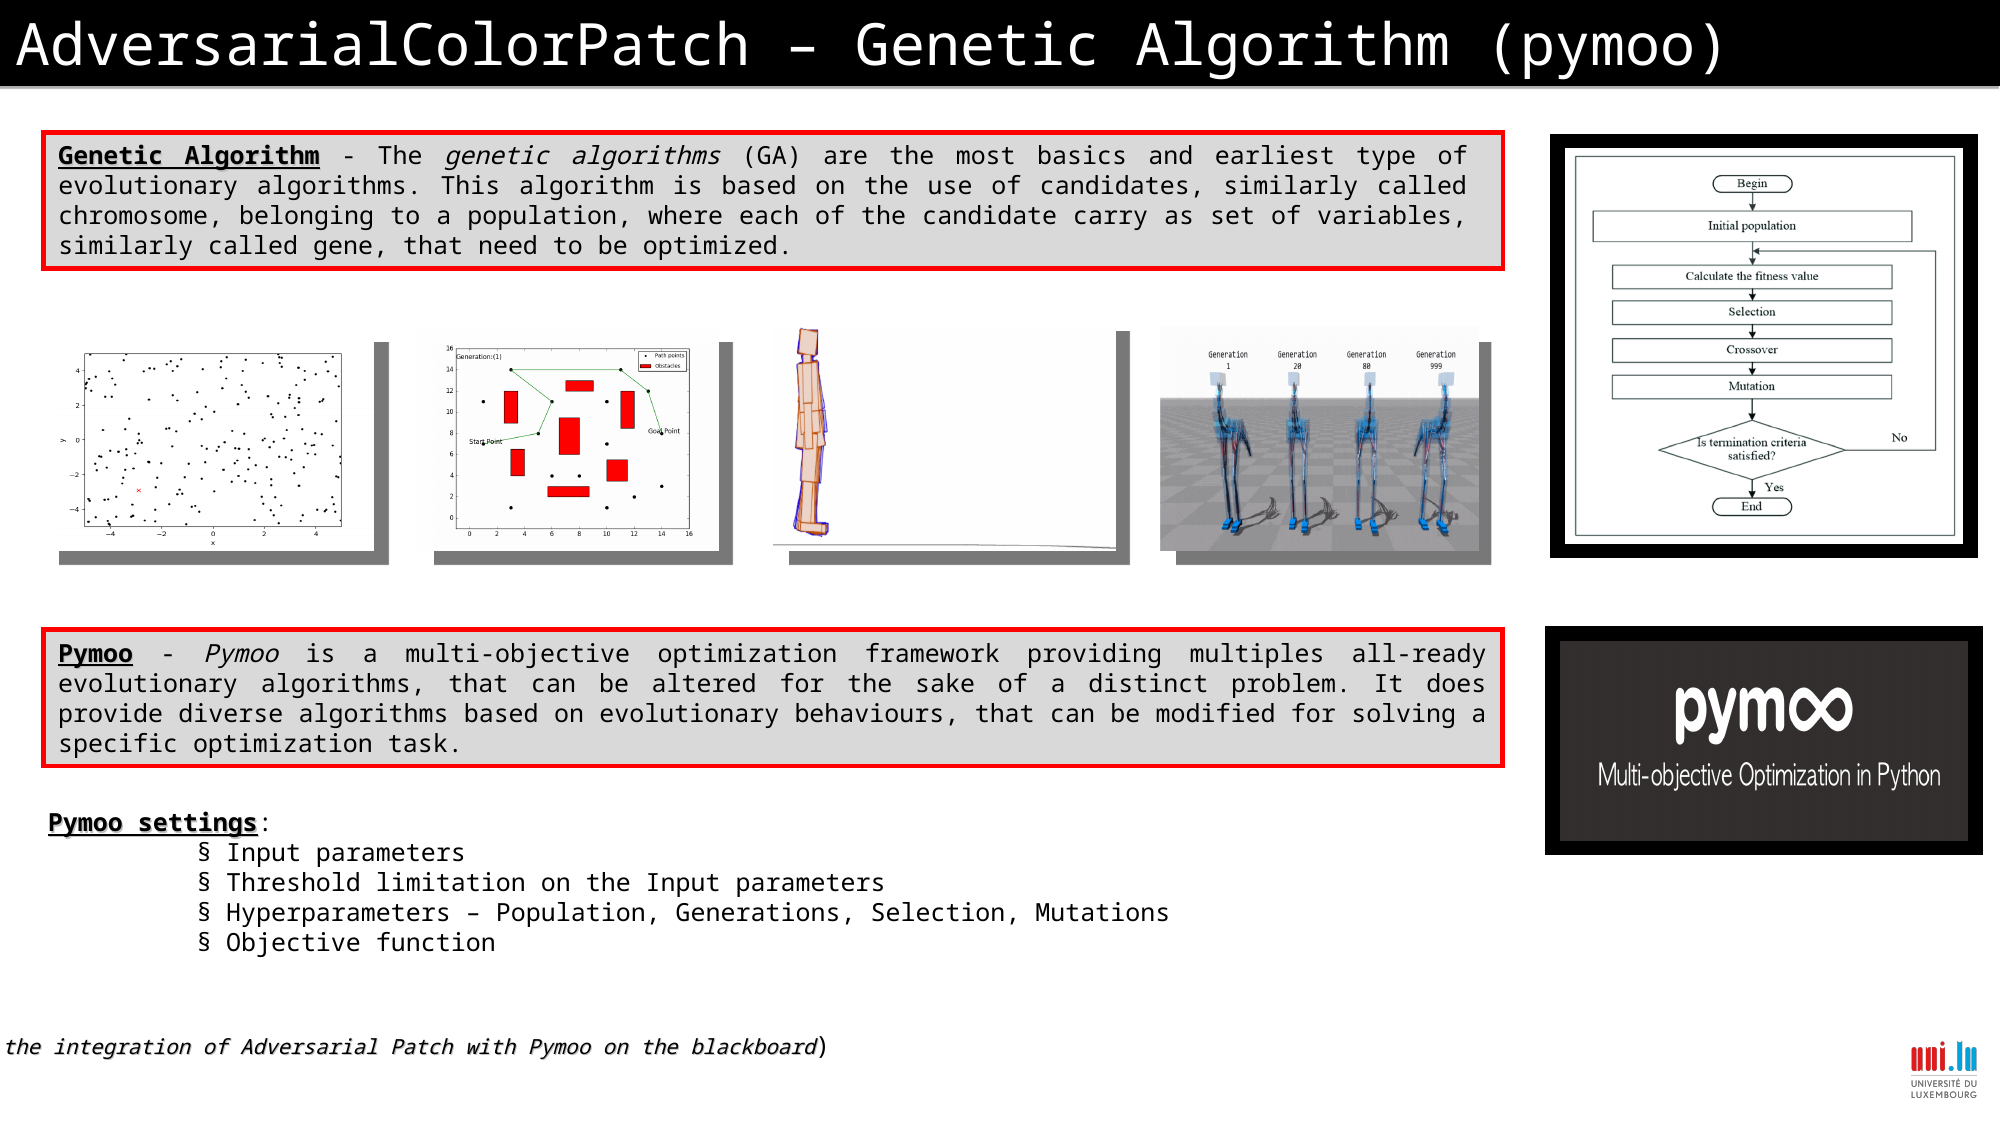

AdversarialColorPatch – Genetic Algorithm (pymoo)
Genetic Algorithm - The genetic algorithms (GA) are the most basics and earliest type of evolutionary algorithms. This algorithm is based on the use of candidates, similarly called chromosome, belonging to a population, where each of the candidate carry as set of variables, similarly called gene, that need to be optimized.
Pymoo - Pymoo is a multi-objective optimization framework providing multiples all-ready evolutionary algorithms, that can be altered for the sake of a distinct problem. It does provide diverse algorithms based on evolutionary behaviours, that can be modified for solving a specific optimization task.
Pymoo settings:
Input parameters
Threshold limitation on the Input parameters
Hyperparameters – Population, Generations, Selection, Mutations
Objective function
(example for the integration of Adversarial Patch with Pymoo on the blackboard)